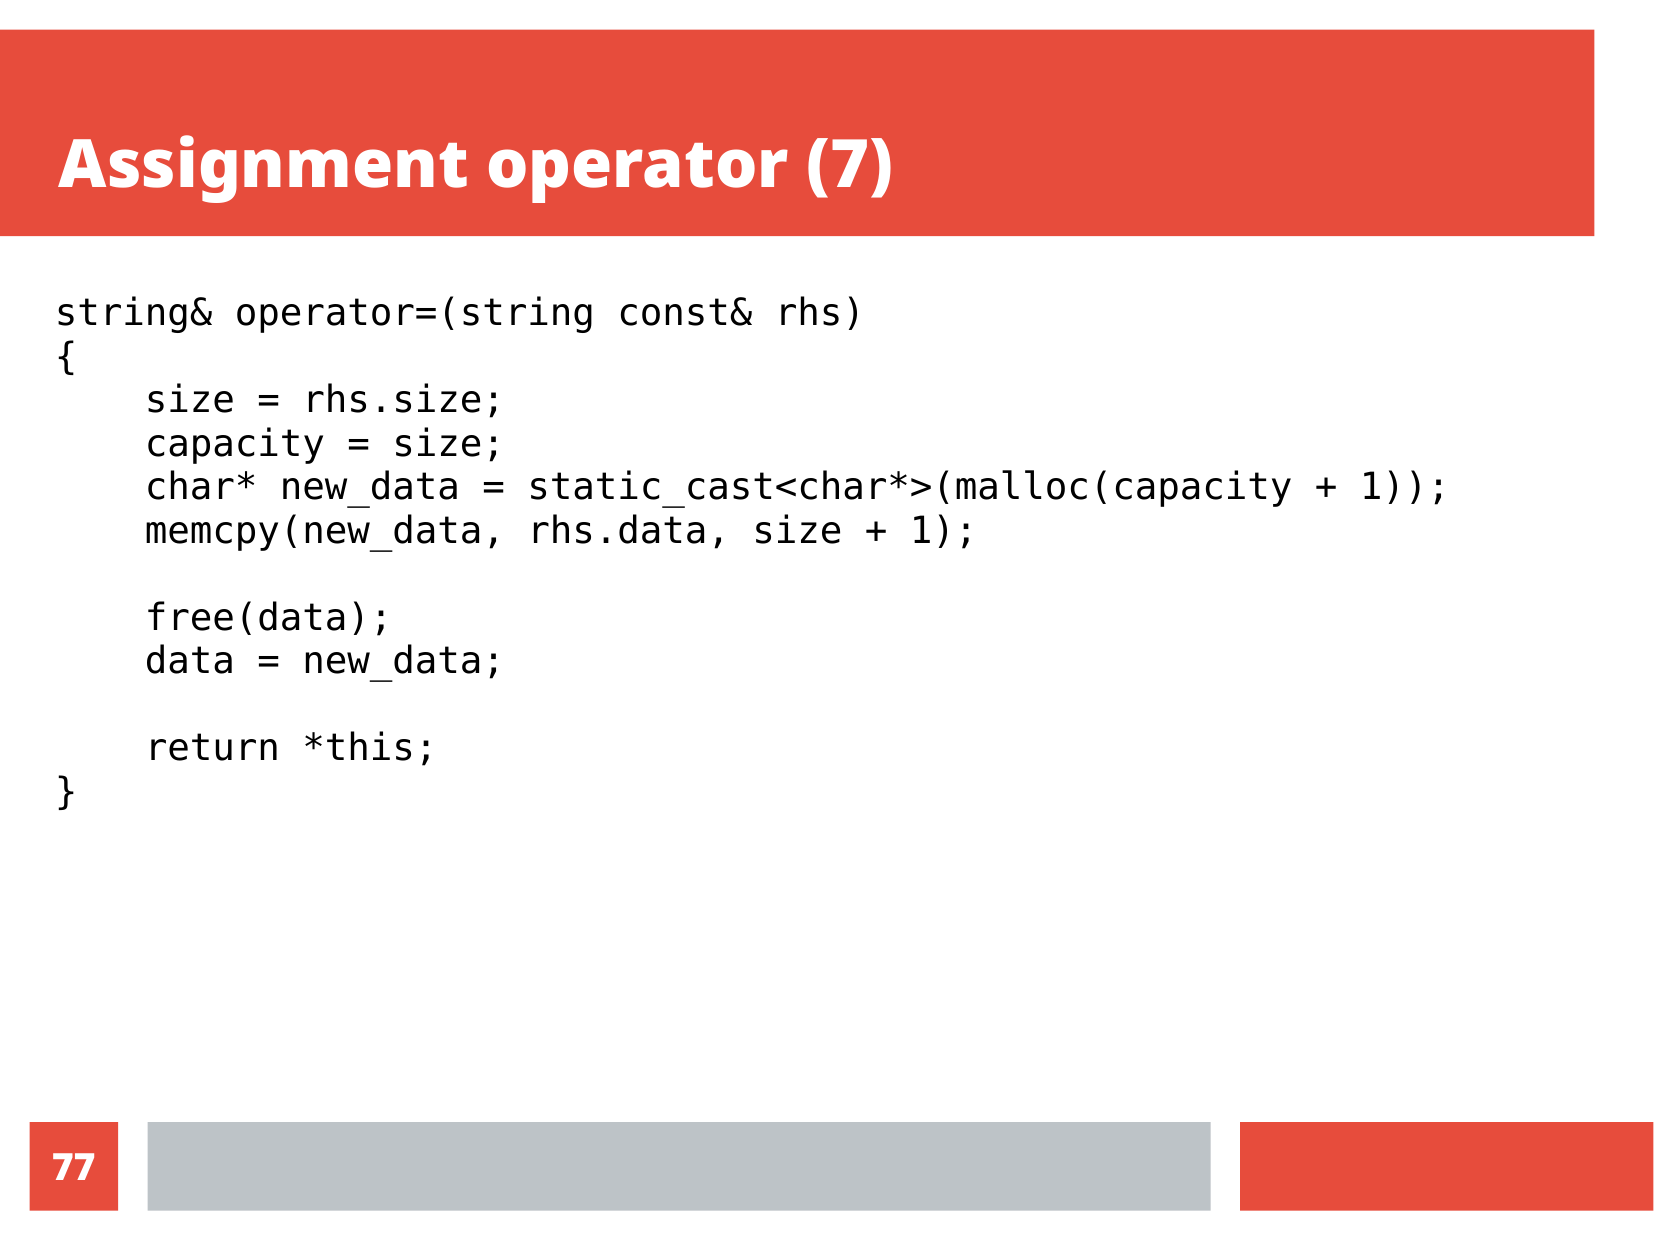

# Assignment operator (7)
string& operator=(string const& rhs)
{
 size = rhs.size;
 capacity = size;
 char* new_data = static_cast<char*>(malloc(capacity + 1));
 memcpy(new_data, rhs.data, size + 1);
 free(data);
 data = new_data;
 return *this;
}
77